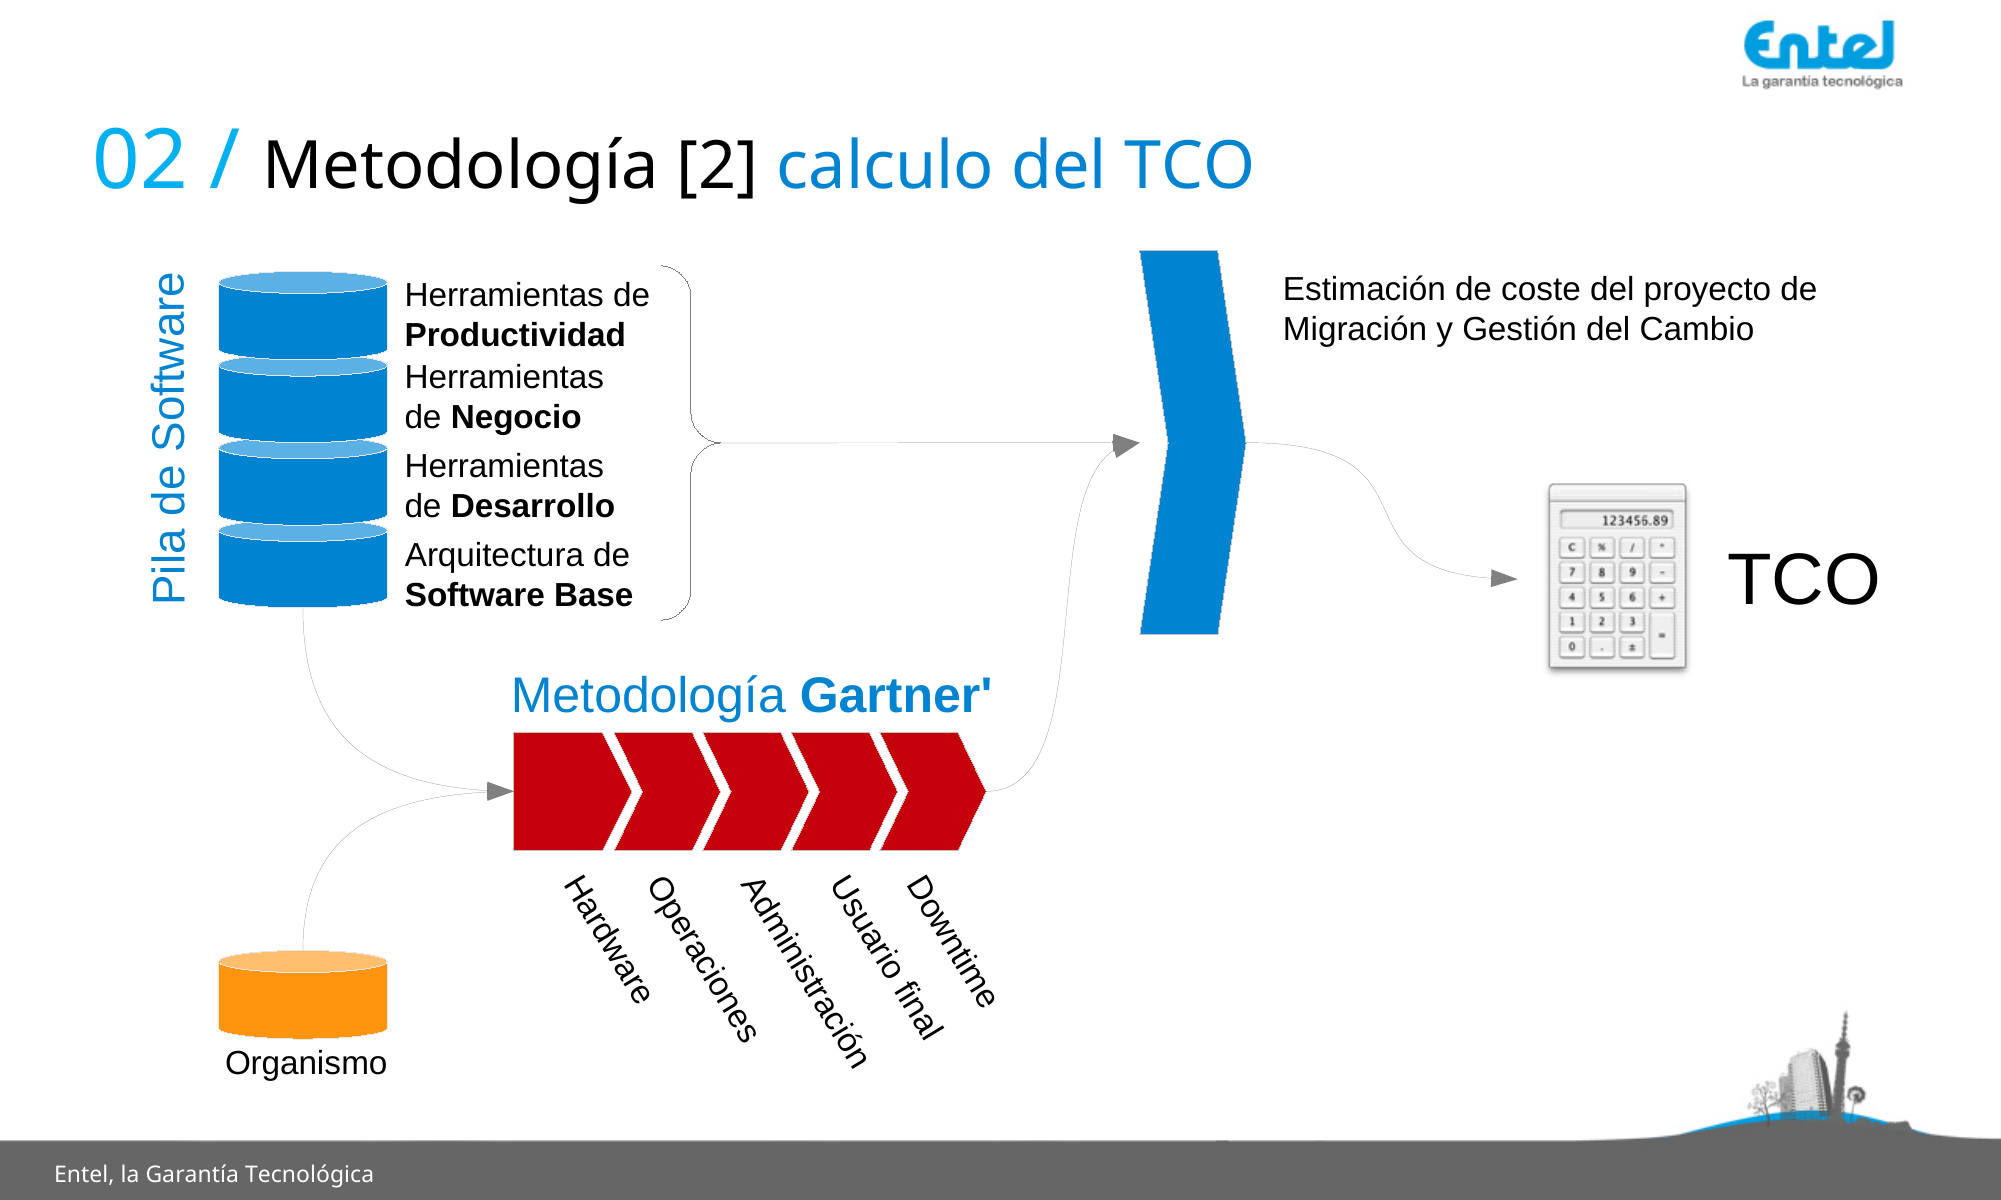

02 / Metodología [2] calculo del TCO
Estimación de coste del proyecto de
Migración y Gestión del Cambio
Herramientas de
Productividad
Herramientas
de Negocio
Pila de Software
Herramientas
de Desarrollo
TCO
Arquitectura de
Software Base
Metodología Gartner'
Hardware
Downtime
Usuario final
Operaciones
Administración
Organismo
Entel, la Garantía Tecnológica